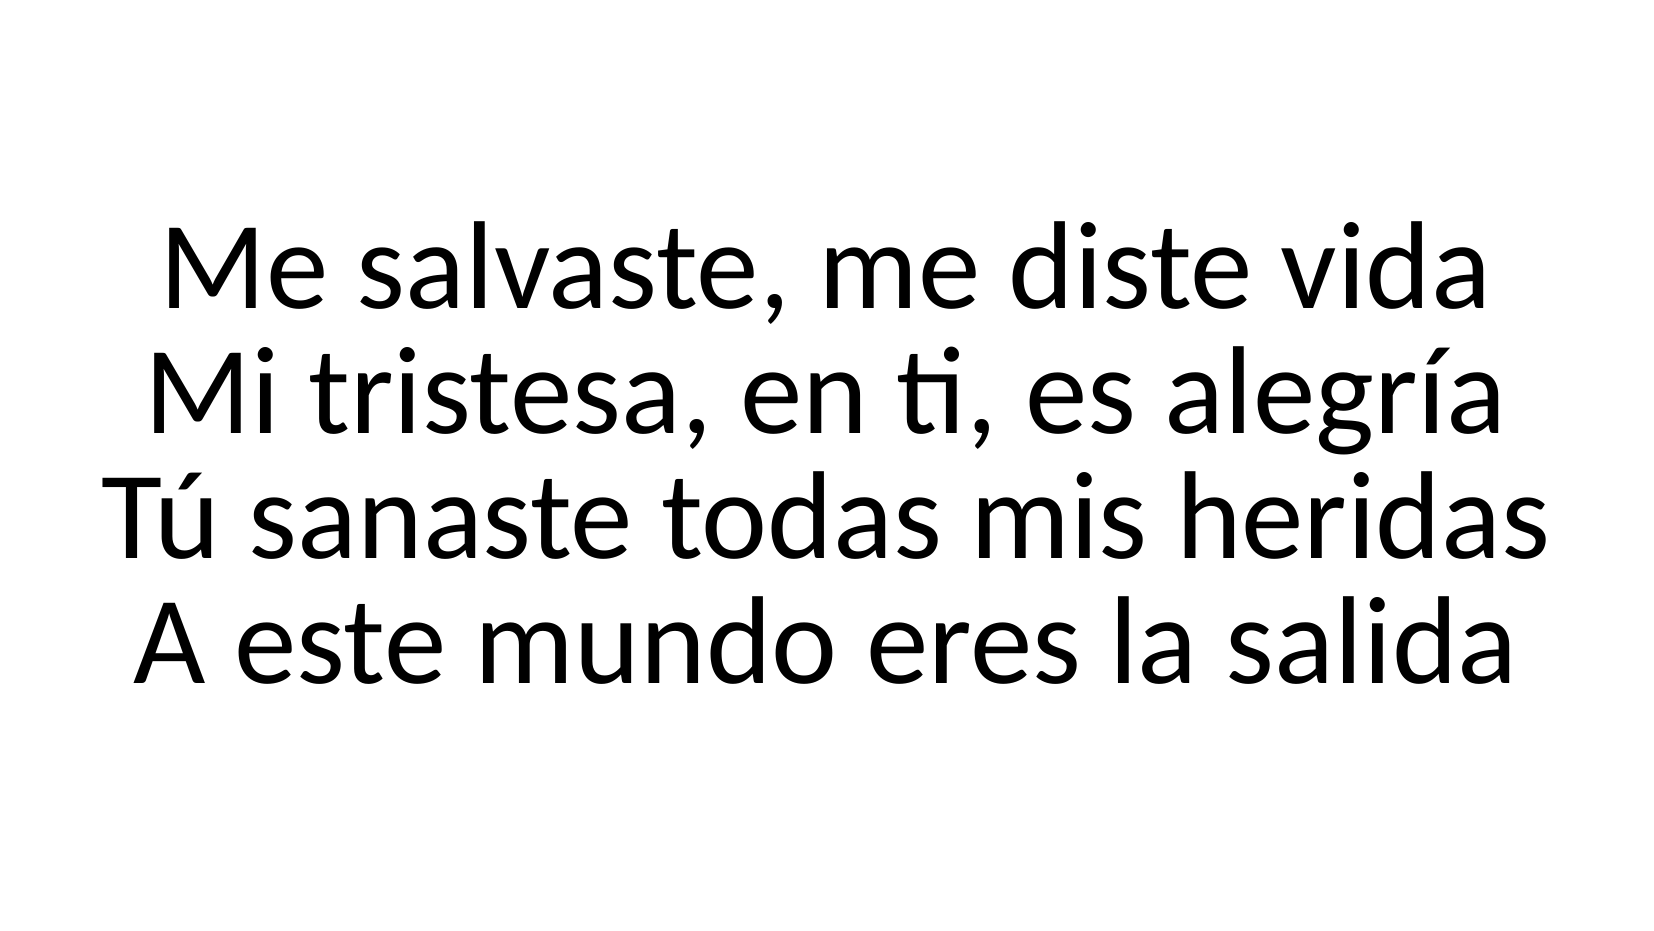

# Me salvaste, me diste vida Mi tristesa, en ti, es alegría Tú sanaste todas mis heridas A este mundo eres la salida